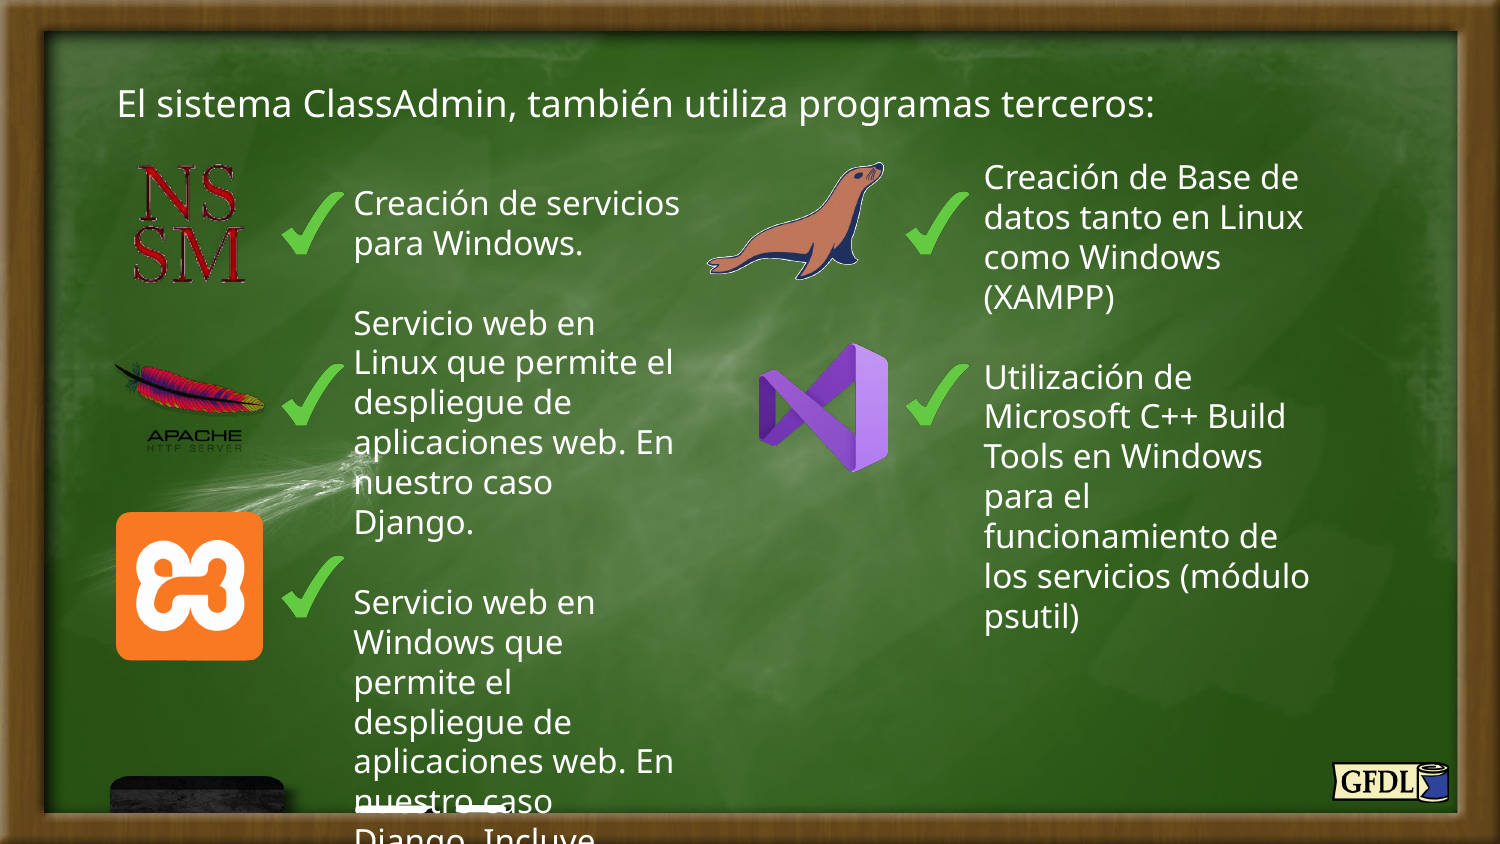

El sistema ClassAdmin, también utiliza programas terceros:
Creación de servicios para Windows.
Servicio web en Linux que permite el despliegue de aplicaciones web. En nuestro caso Django.
Servicio web en Windows que permite el despliegue de aplicaciones web. En nuestro caso Django. Incluye MariaDB
Creación de Base de datos tanto en Linux como Windows (XAMPP)
Utilización de Microsoft C++ Build Tools en Windows para el funcionamiento de los servicios (módulo psutil)